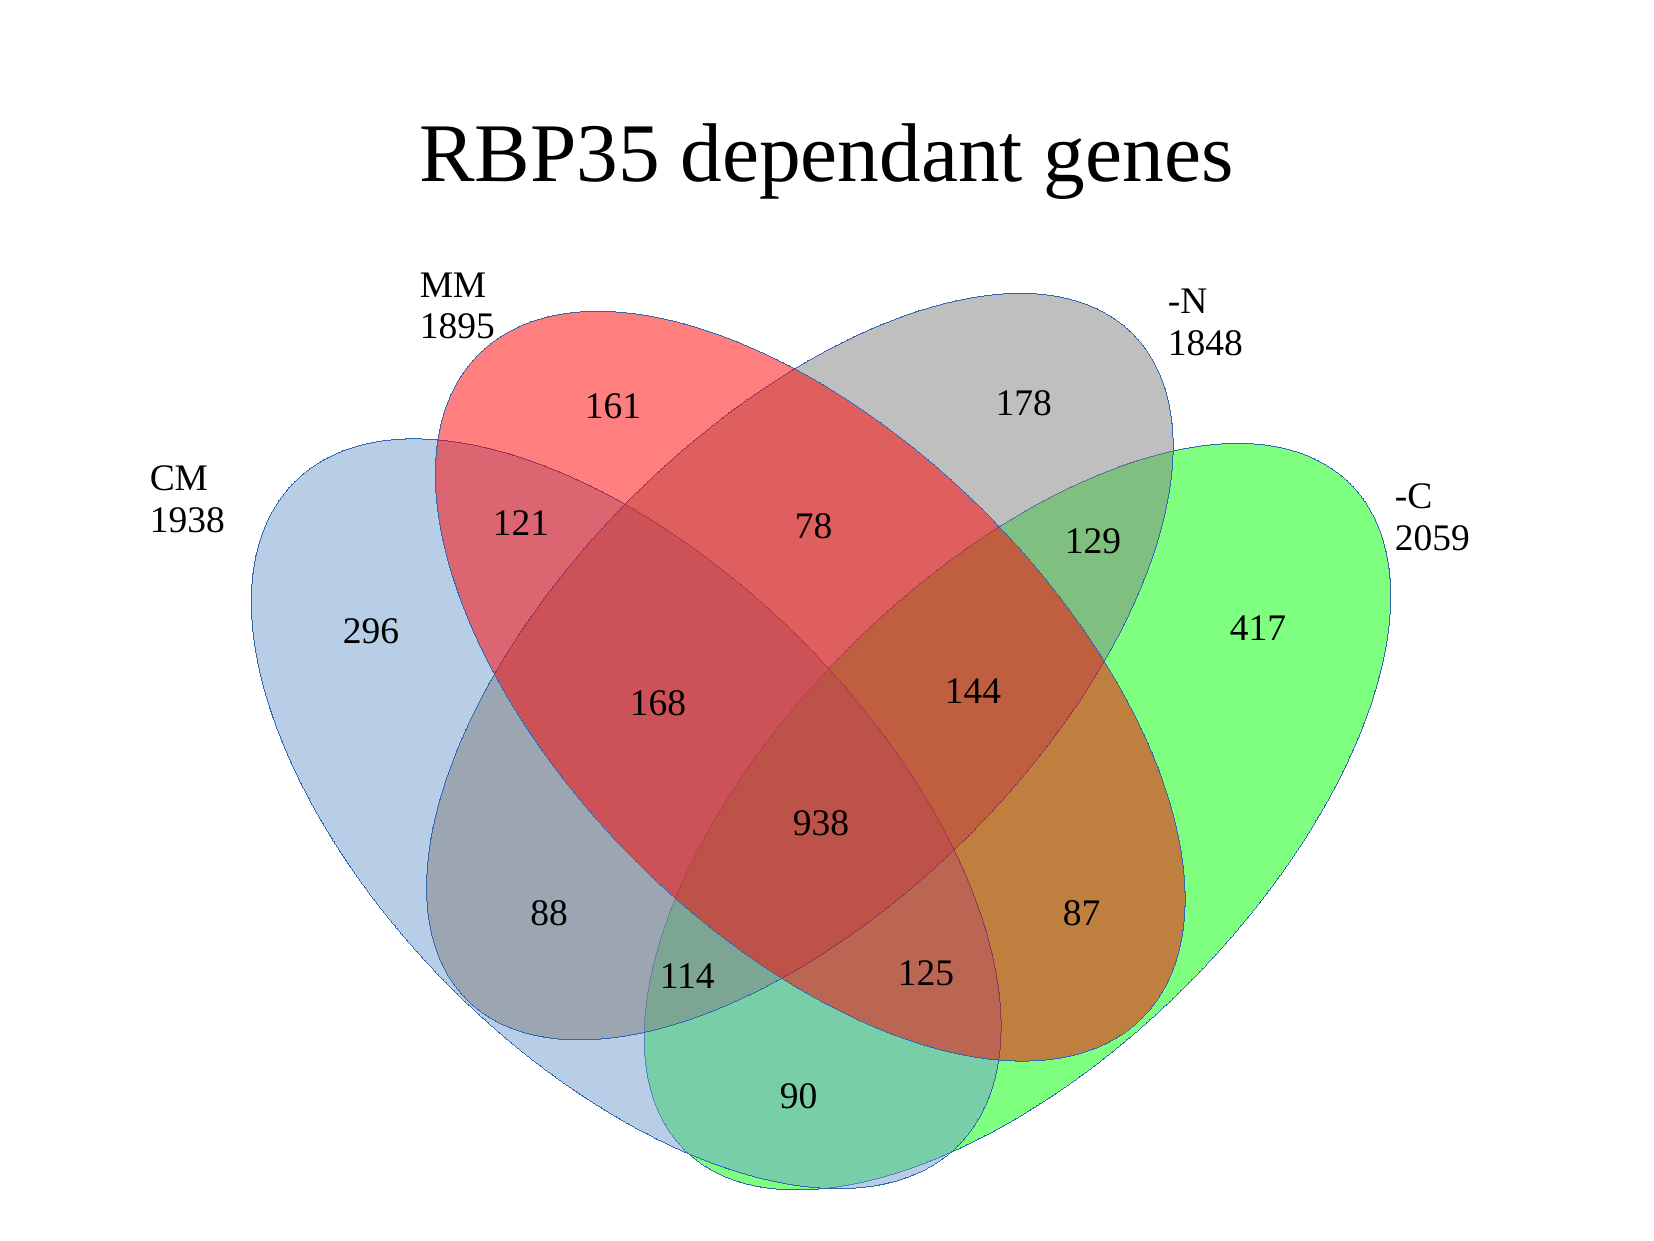

# RBP35 dependant genes
MM
1895
-N
1848
178
161
CM
1938
-C
2059
121
78
129
417
296
144
168
938
88
87
125
114
90